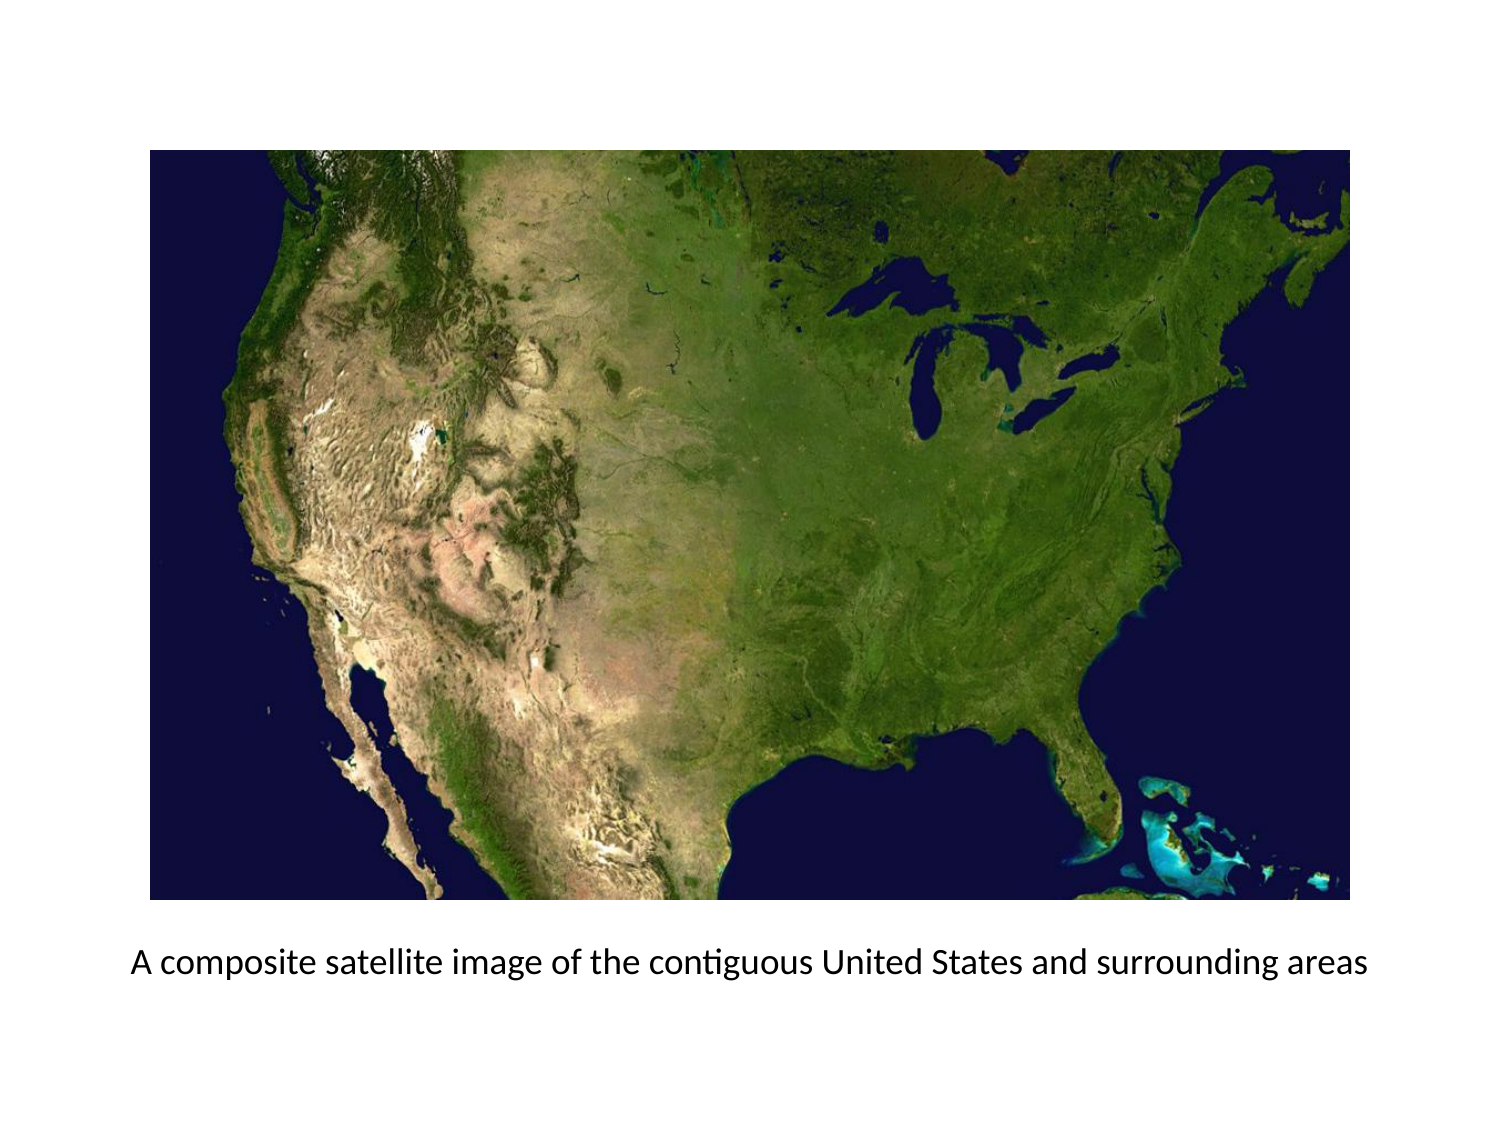

A composite satellite image of the contiguous United States and surrounding areas